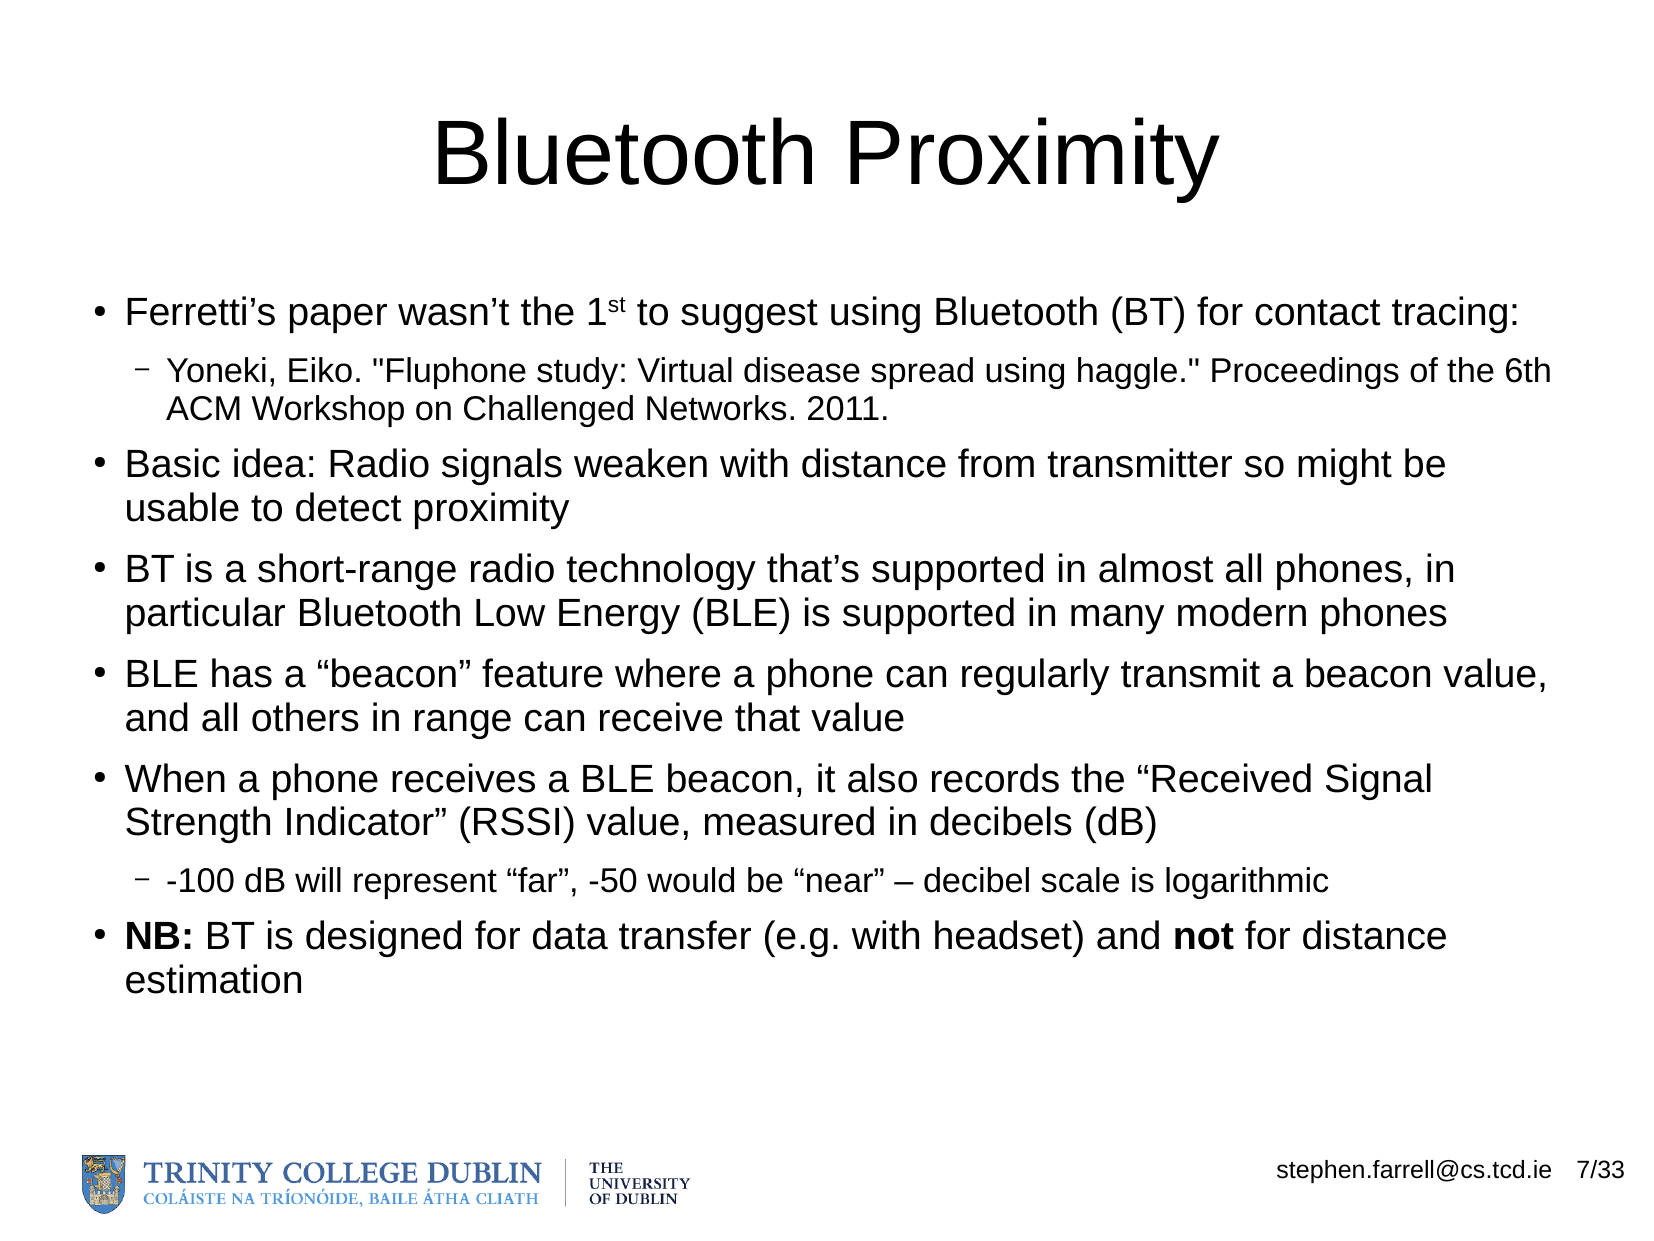

# Bluetooth Proximity
Ferretti’s paper wasn’t the 1st to suggest using Bluetooth (BT) for contact tracing:
Yoneki, Eiko. "Fluphone study: Virtual disease spread using haggle." Proceedings of the 6th ACM Workshop on Challenged Networks. 2011.
Basic idea: Radio signals weaken with distance from transmitter so might be usable to detect proximity
BT is a short-range radio technology that’s supported in almost all phones, in particular Bluetooth Low Energy (BLE) is supported in many modern phones
BLE has a “beacon” feature where a phone can regularly transmit a beacon value, and all others in range can receive that value
When a phone receives a BLE beacon, it also records the “Received Signal Strength Indicator” (RSSI) value, measured in decibels (dB)
-100 dB will represent “far”, -50 would be “near” – decibel scale is logarithmic
NB: BT is designed for data transfer (e.g. with headset) and not for distance estimation